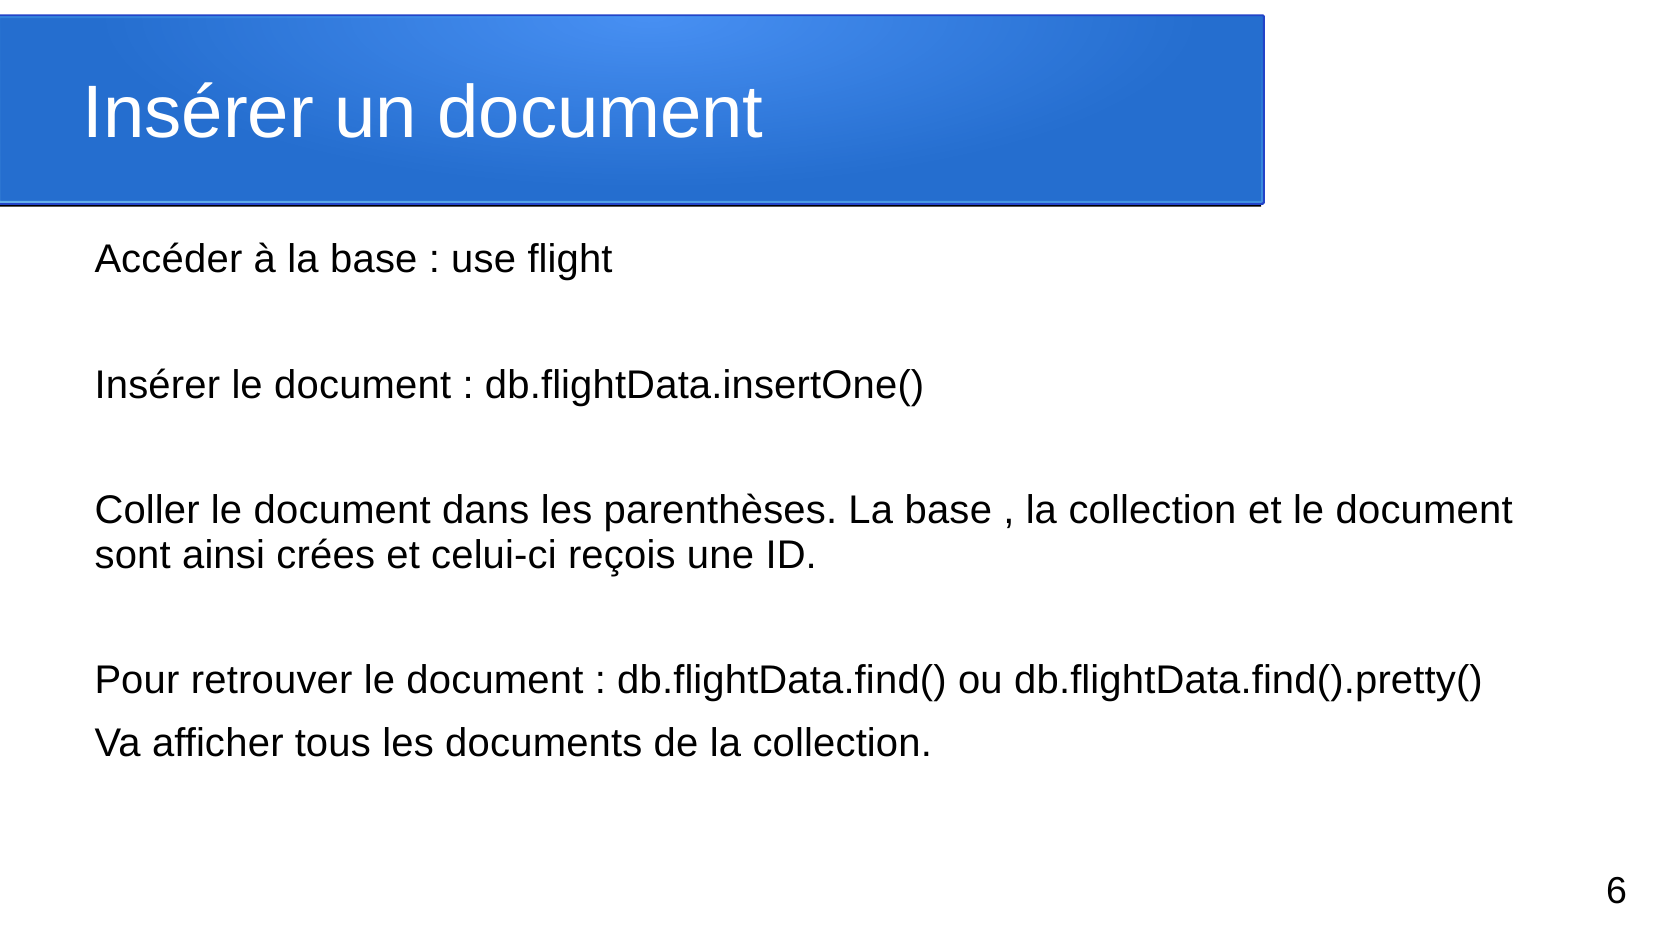

# Insérer un document
Accéder à la base : use flight
Insérer le document : db.flightData.insertOne()
Coller le document dans les parenthèses. La base , la collection et le document sont ainsi crées et celui-ci reçois une ID.
Pour retrouver le document : db.flightData.find() ou db.flightData.find().pretty()
Va afficher tous les documents de la collection.
6